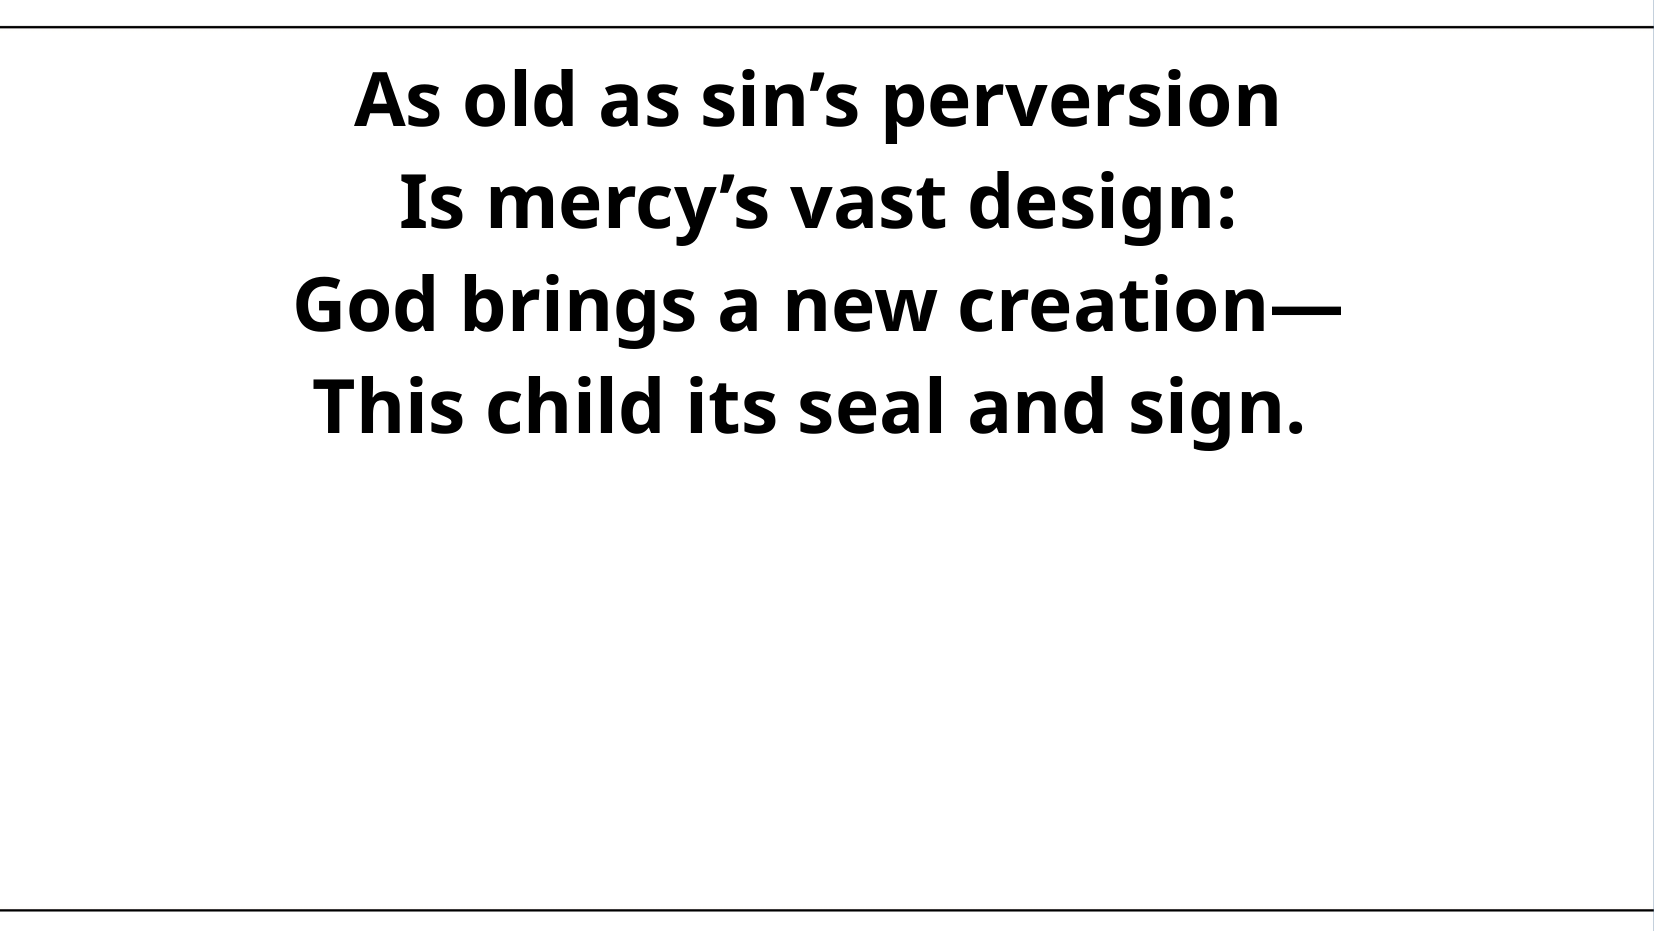

As old as sin’s perversion
Is mercy’s vast design:
God brings a new creation—
This child its seal and sign.